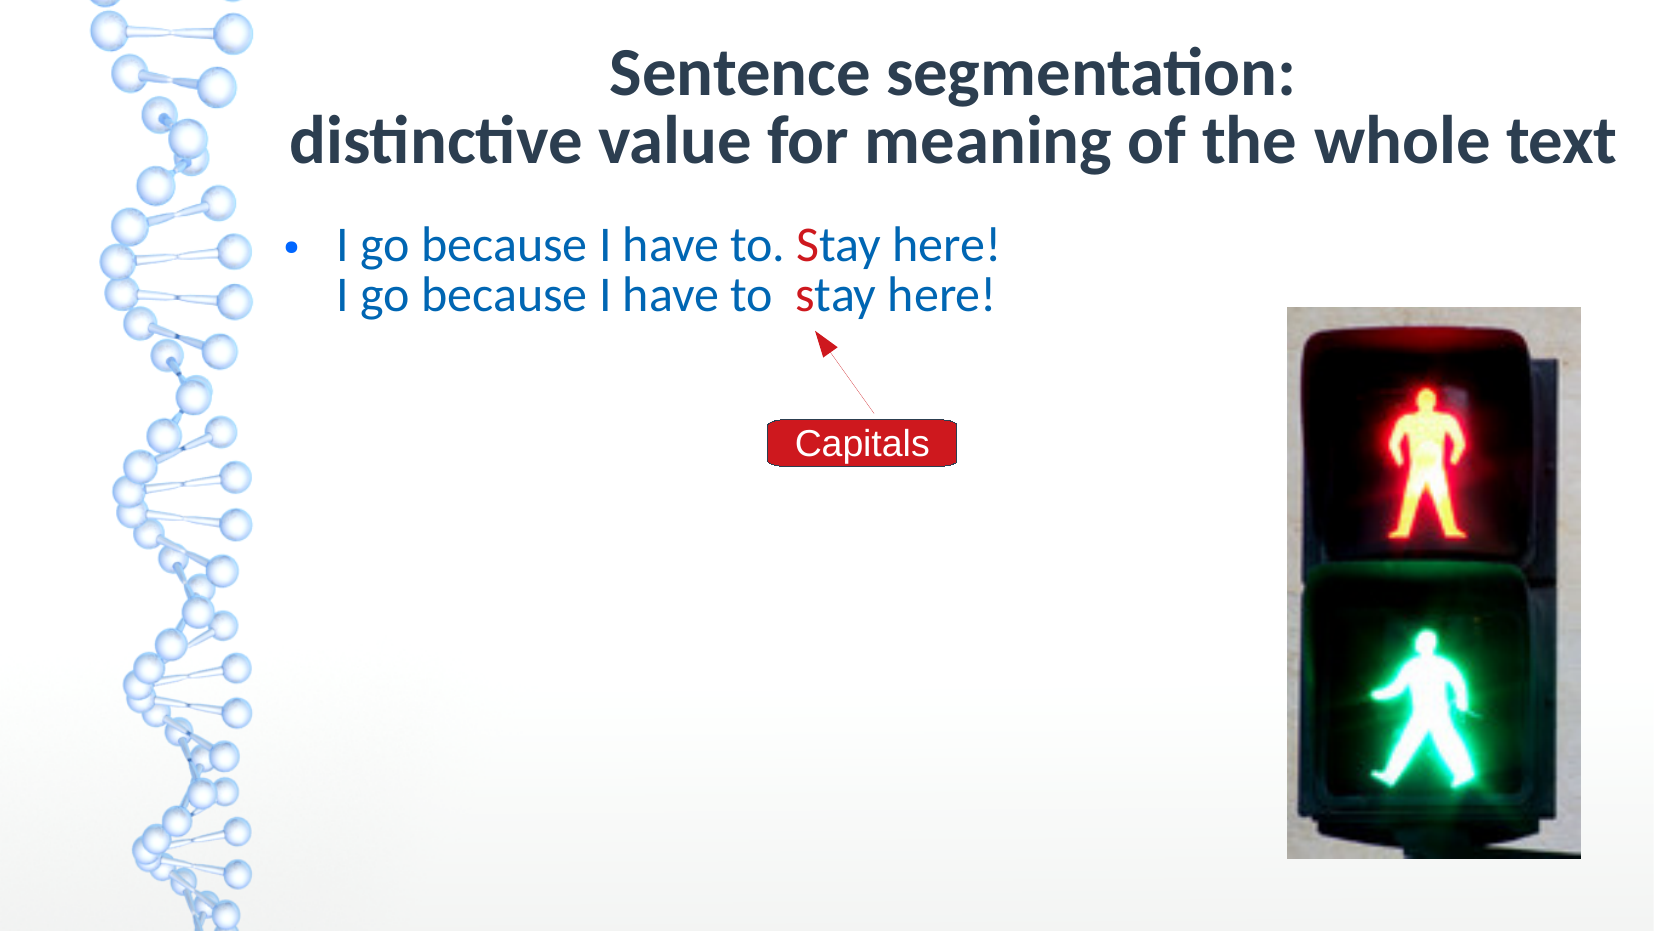

Sentence segmentation:
distinctive value for meaning of the whole text
# I go because I have to. Stay here! I go because I have to stay here!
Capitals